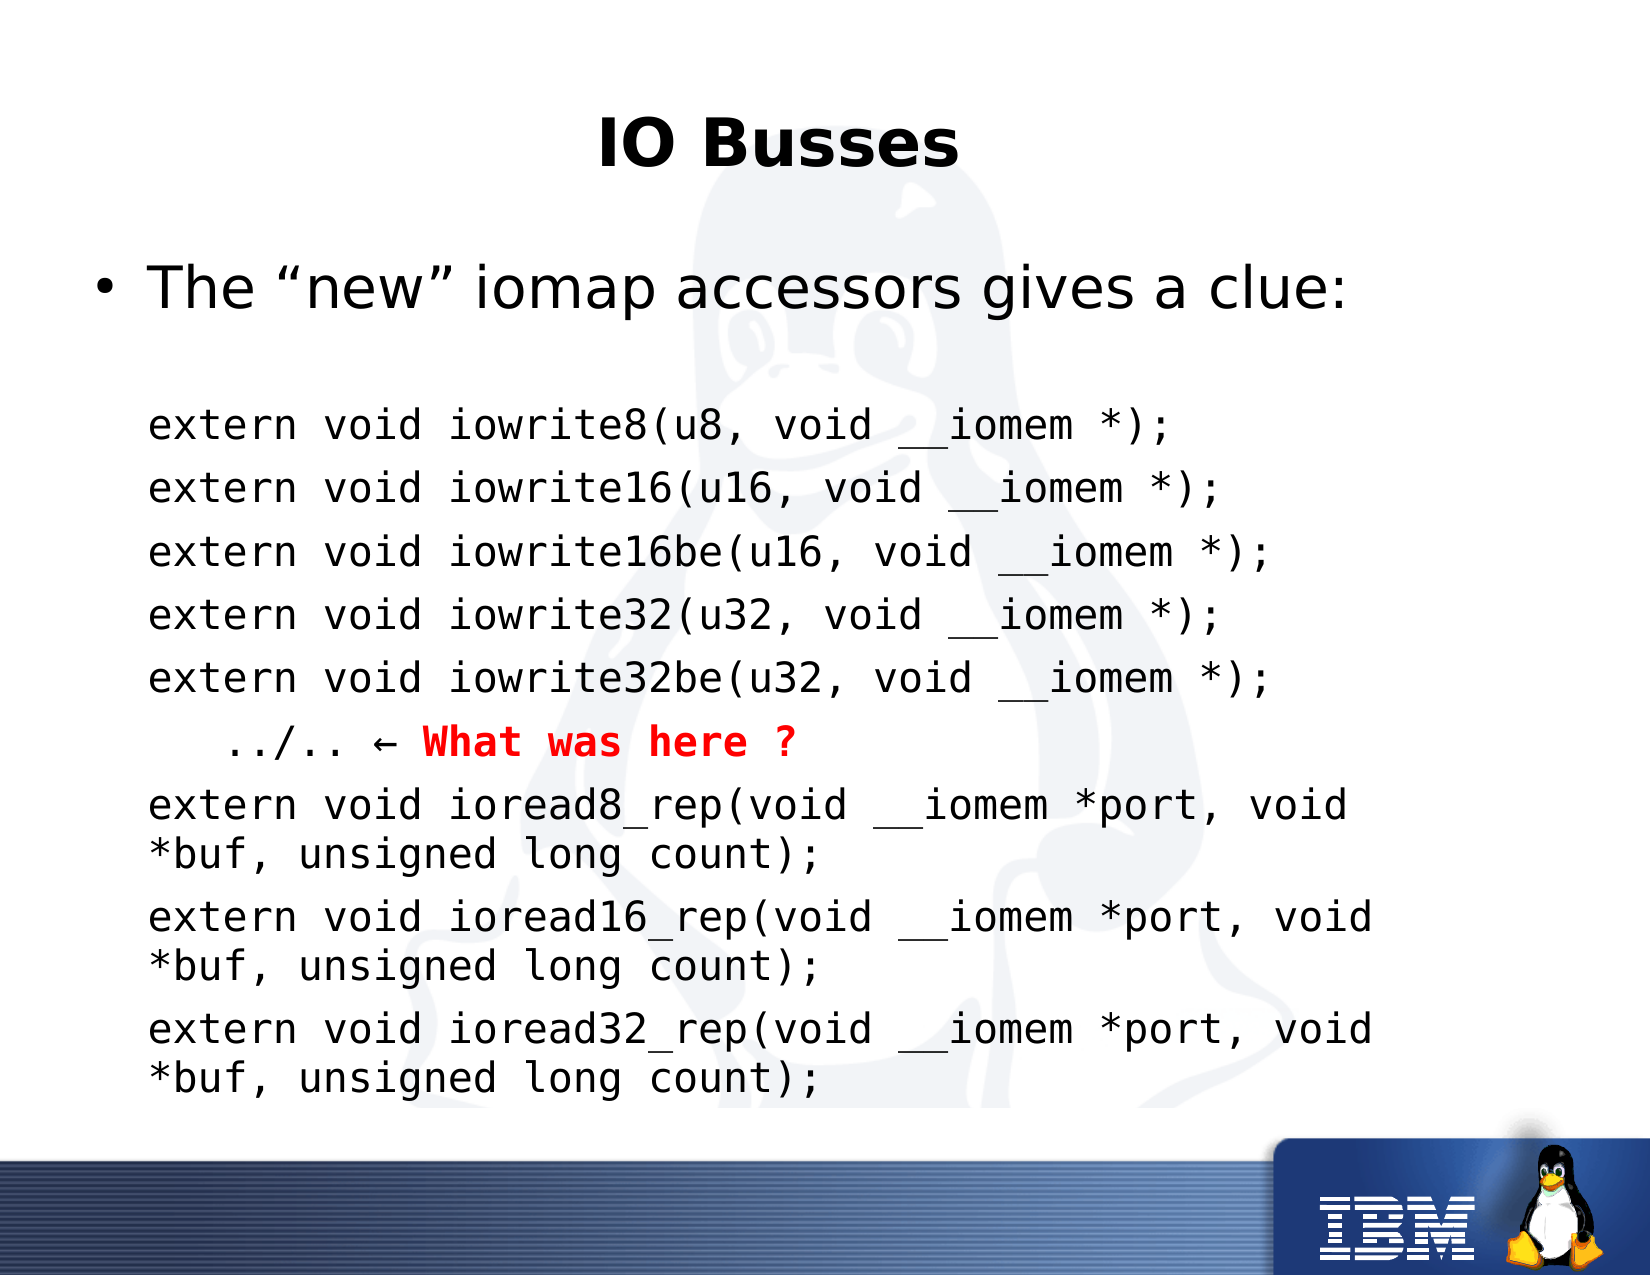

# IO Busses
The “new” iomap accessors gives a clue:
extern void iowrite8(u8, void __iomem *);
extern void iowrite16(u16, void __iomem *);
extern void iowrite16be(u16, void __iomem *);
extern void iowrite32(u32, void __iomem *);
extern void iowrite32be(u32, void __iomem *);
 ../.. ← What was here ?
extern void ioread8_rep(void __iomem *port, void *buf, unsigned long count);
extern void ioread16_rep(void __iomem *port, void *buf, unsigned long count);
extern void ioread32_rep(void __iomem *port, void *buf, unsigned long count);